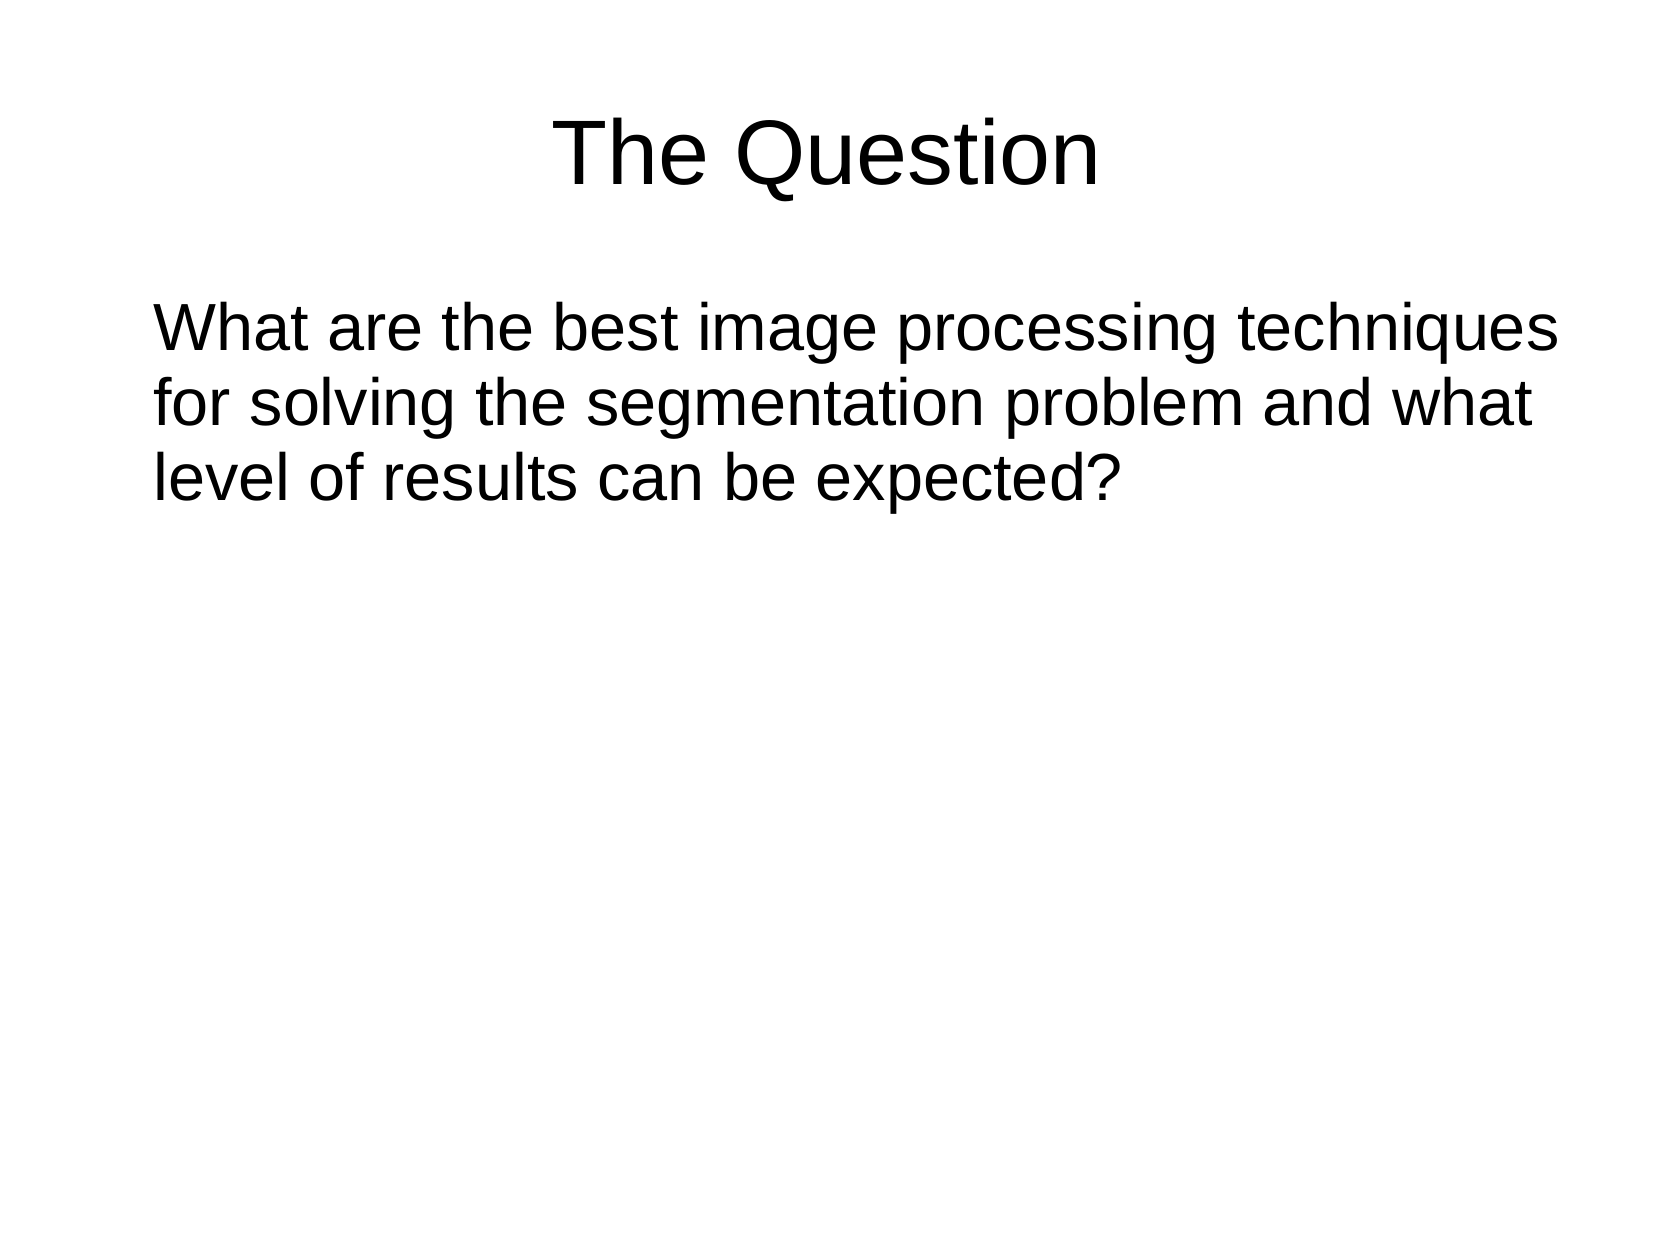

# The Question
What are the best image processing techniques for solving the segmentation problem and what level of results can be expected?